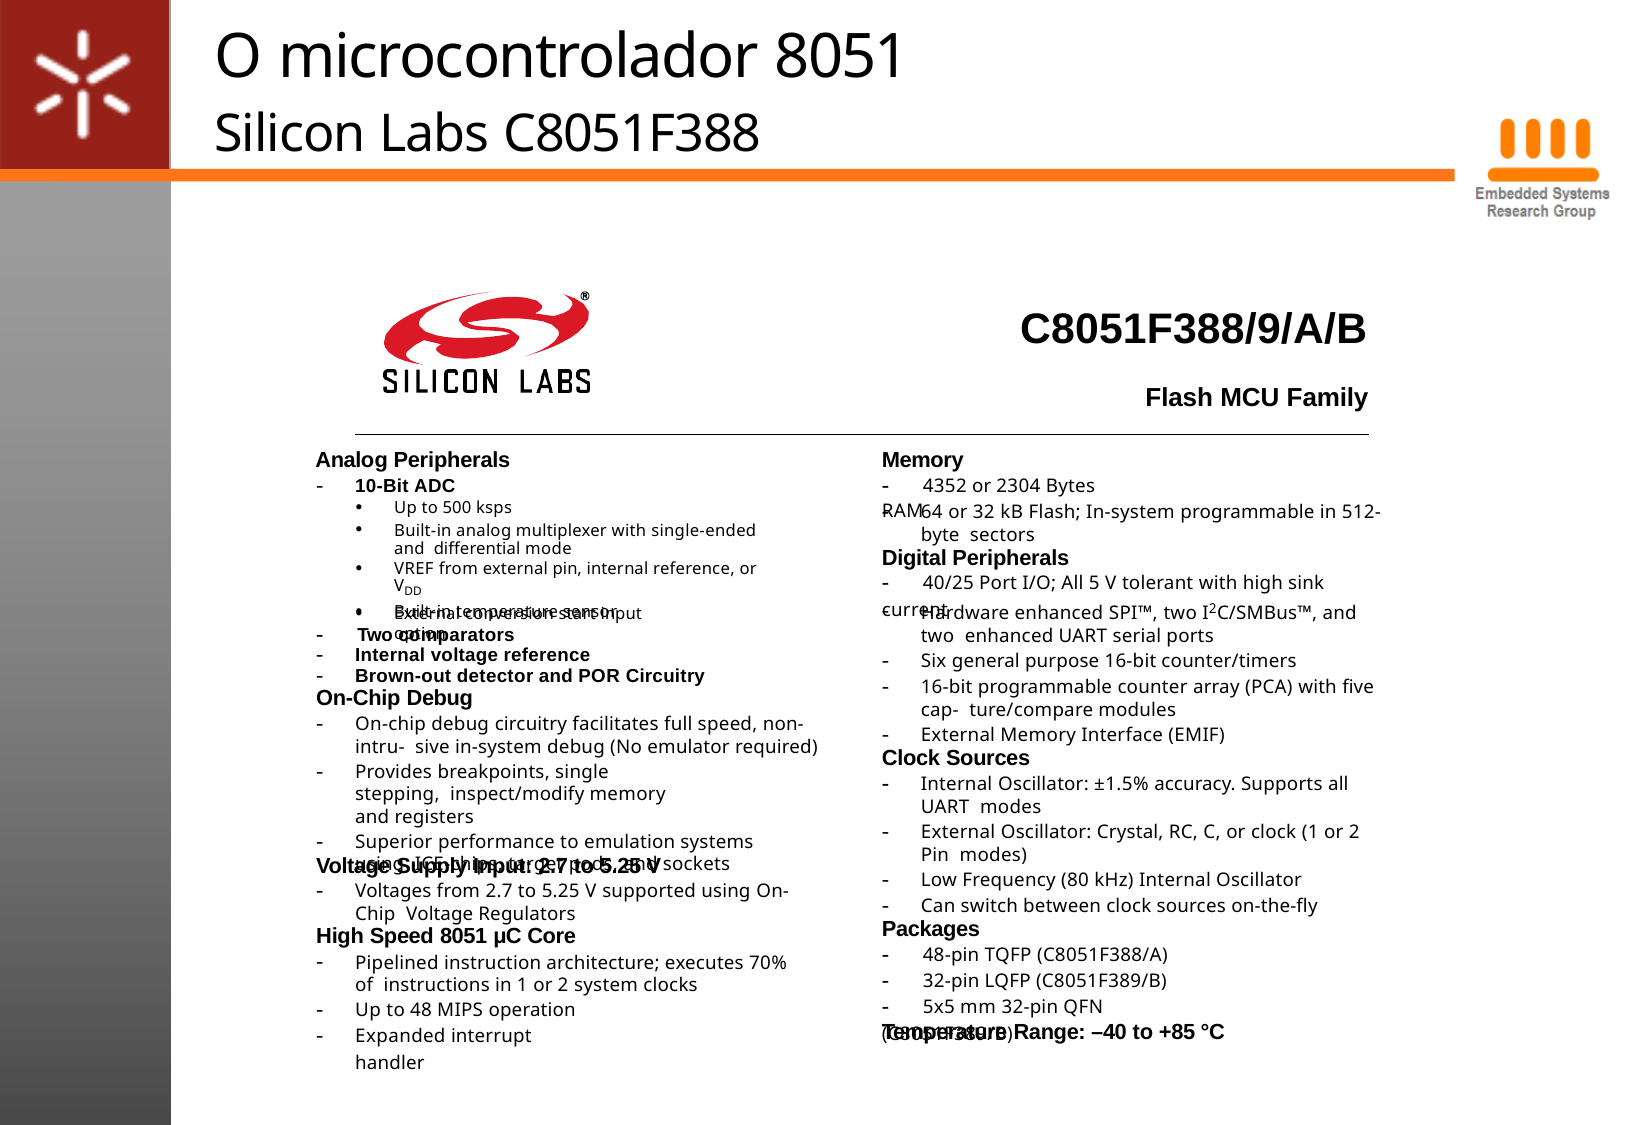

# O microcontrolador 8051 Silicon Labs C8051F388
C8051F388/9/A/B
Flash MCU Family
Analog Peripherals
10-Bit ADC
Up to 500 ksps
Memory
-	4352 or 2304 Bytes RAM
-	64 or 32 kB Flash; In-system programmable in 512-byte sectors
Built-in analog multiplexer with single-ended and differential mode
VREF from external pin, internal reference, or VDD
Built-in temperature sensor
Digital Peripherals
-	40/25 Port I/O; All 5 V tolerant with high sink current
Hardware enhanced SPI™, two I2C/SMBus™, and two enhanced UART serial ports
Six general purpose 16-bit counter/timers
16-bit programmable counter array (PCA) with five cap- ture/compare modules
External Memory Interface (EMIF)
External conversion start input option
-	Two comparators
Internal voltage reference
Brown-out detector and POR Circuitry
On-Chip Debug
On-chip debug circuitry facilitates full speed, non-intru- sive in-system debug (No emulator required)
Clock Sources
-	Internal Oscillator: ±1.5% accuracy. Supports all UART modes
Provides breakpoints, single stepping, inspect/modify memory and registers
Superior performance to emulation systems using ICE-chips, target pods, and sockets
External Oscillator: Crystal, RC, C, or clock (1 or 2 Pin modes)
Low Frequency (80 kHz) Internal Oscillator
Can switch between clock sources on-the-fly
Voltage Supply Input: 2.7 to 5.25 V
Voltages from 2.7 to 5.25 V supported using On-Chip Voltage Regulators
High Speed 8051 μC Core
Pipelined instruction architecture; executes 70% of instructions in 1 or 2 system clocks
Packages
-	48-pin TQFP (C8051F388/A)
-	32-pin LQFP (C8051F389/B)
-	5x5 mm 32-pin QFN (C8051F389/B)
Up to 48 MIPS operation
Expanded interrupt handler
Temperature Range: –40 to +85 °C